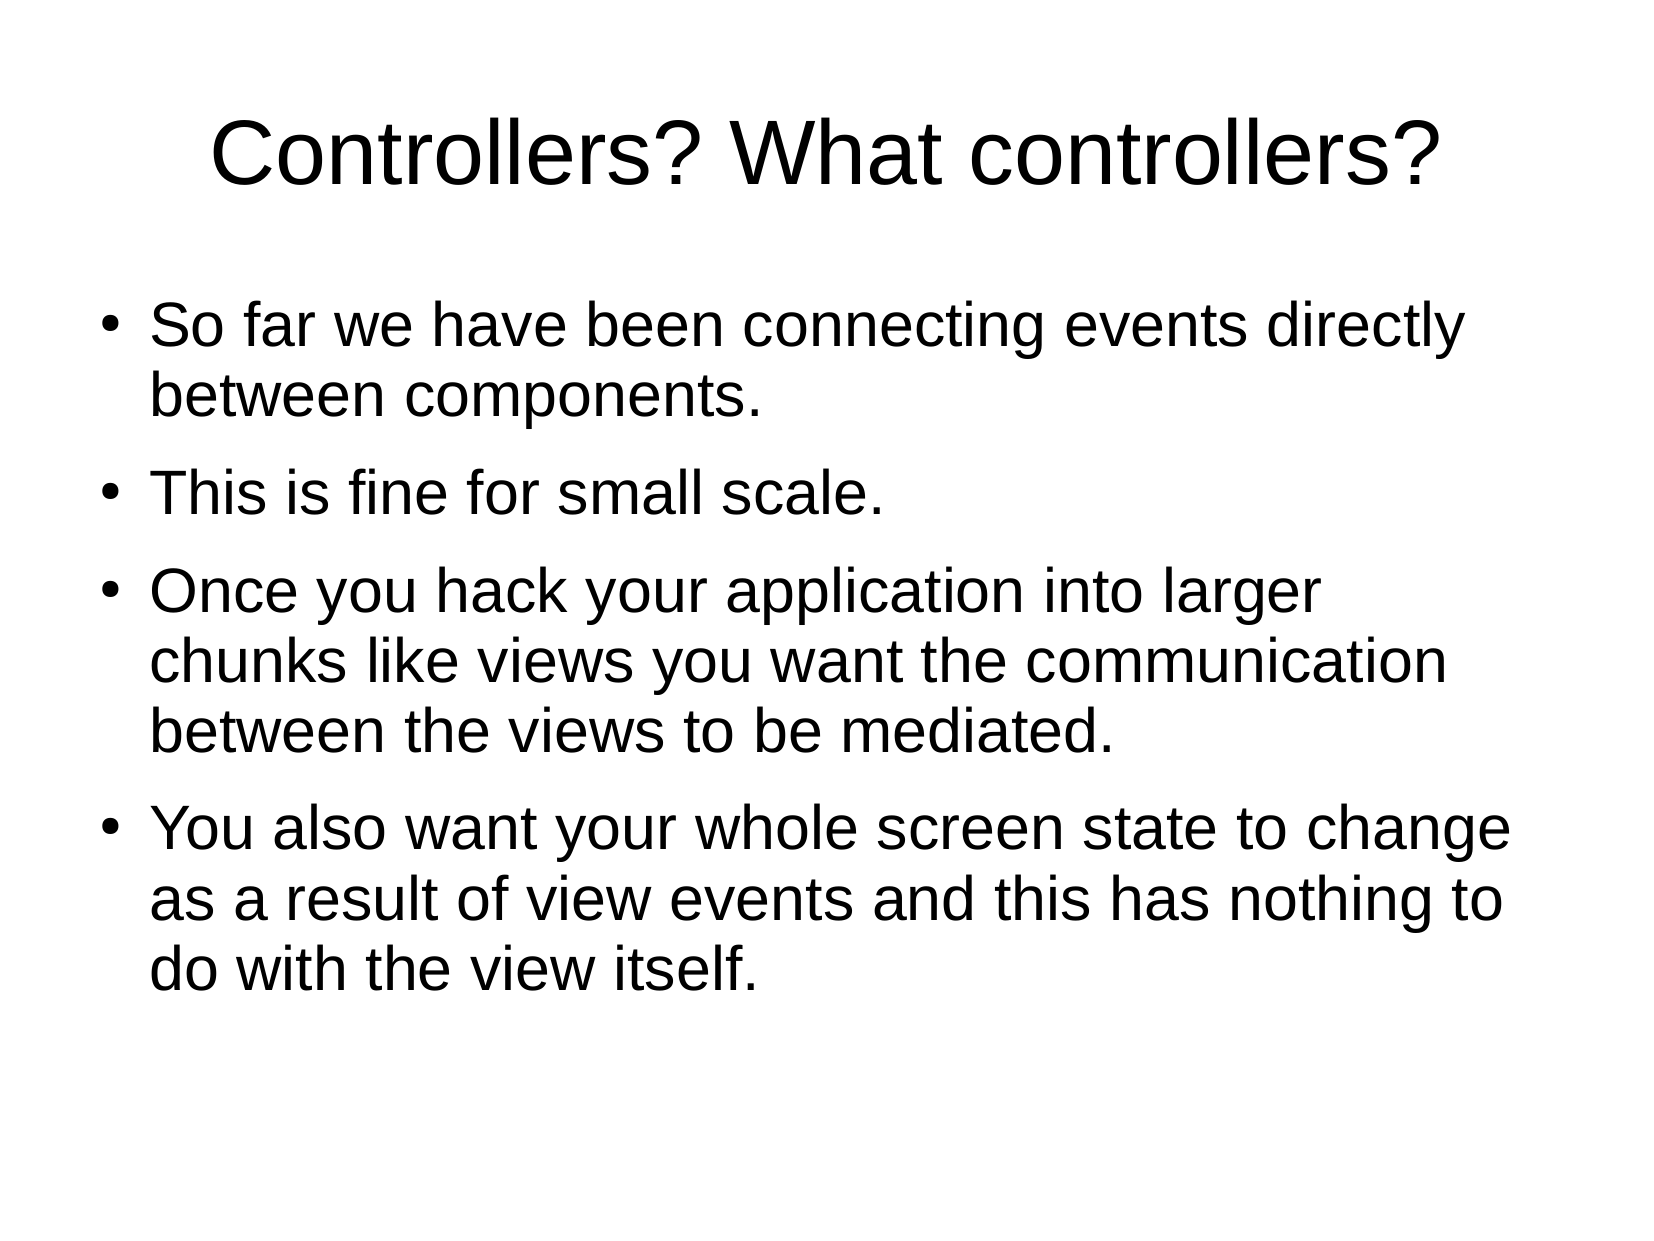

# Controllers? What controllers?
So far we have been connecting events directly between components.
This is fine for small scale.
Once you hack your application into larger chunks like views you want the communication between the views to be mediated.
You also want your whole screen state to change as a result of view events and this has nothing to do with the view itself.